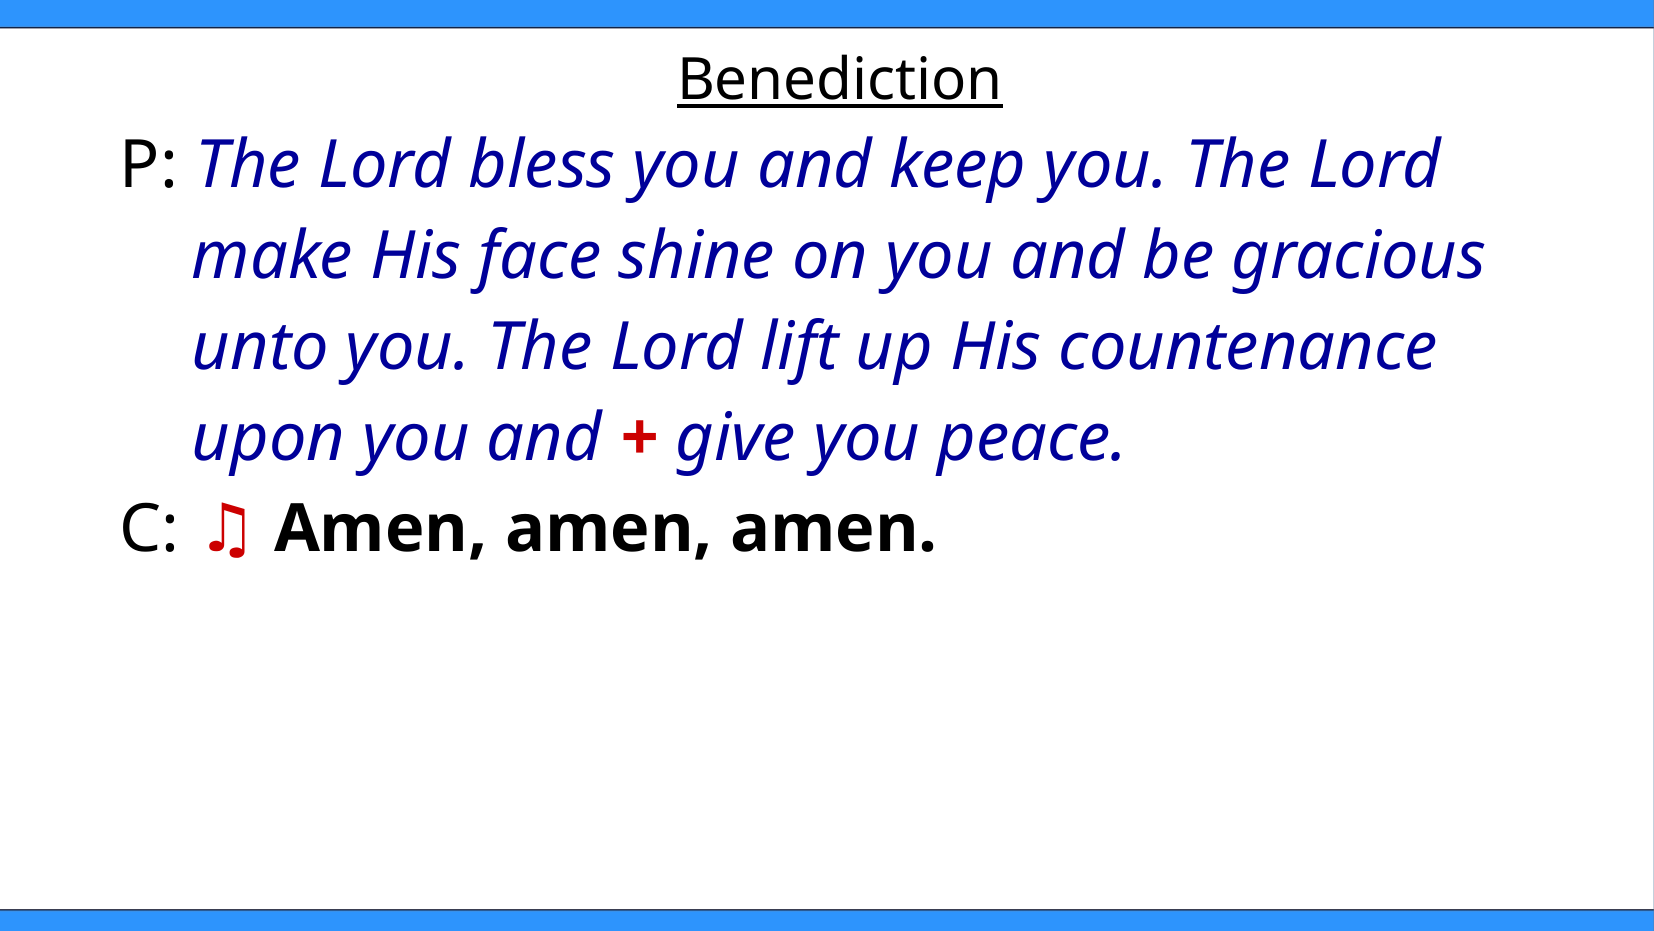

Benediction
P: The Lord bless you and keep you. The Lord
 make His face shine on you and be gracious
 unto you. The Lord lift up His countenance
 upon you and + give you peace.
C: ♫ Amen, amen, amen.